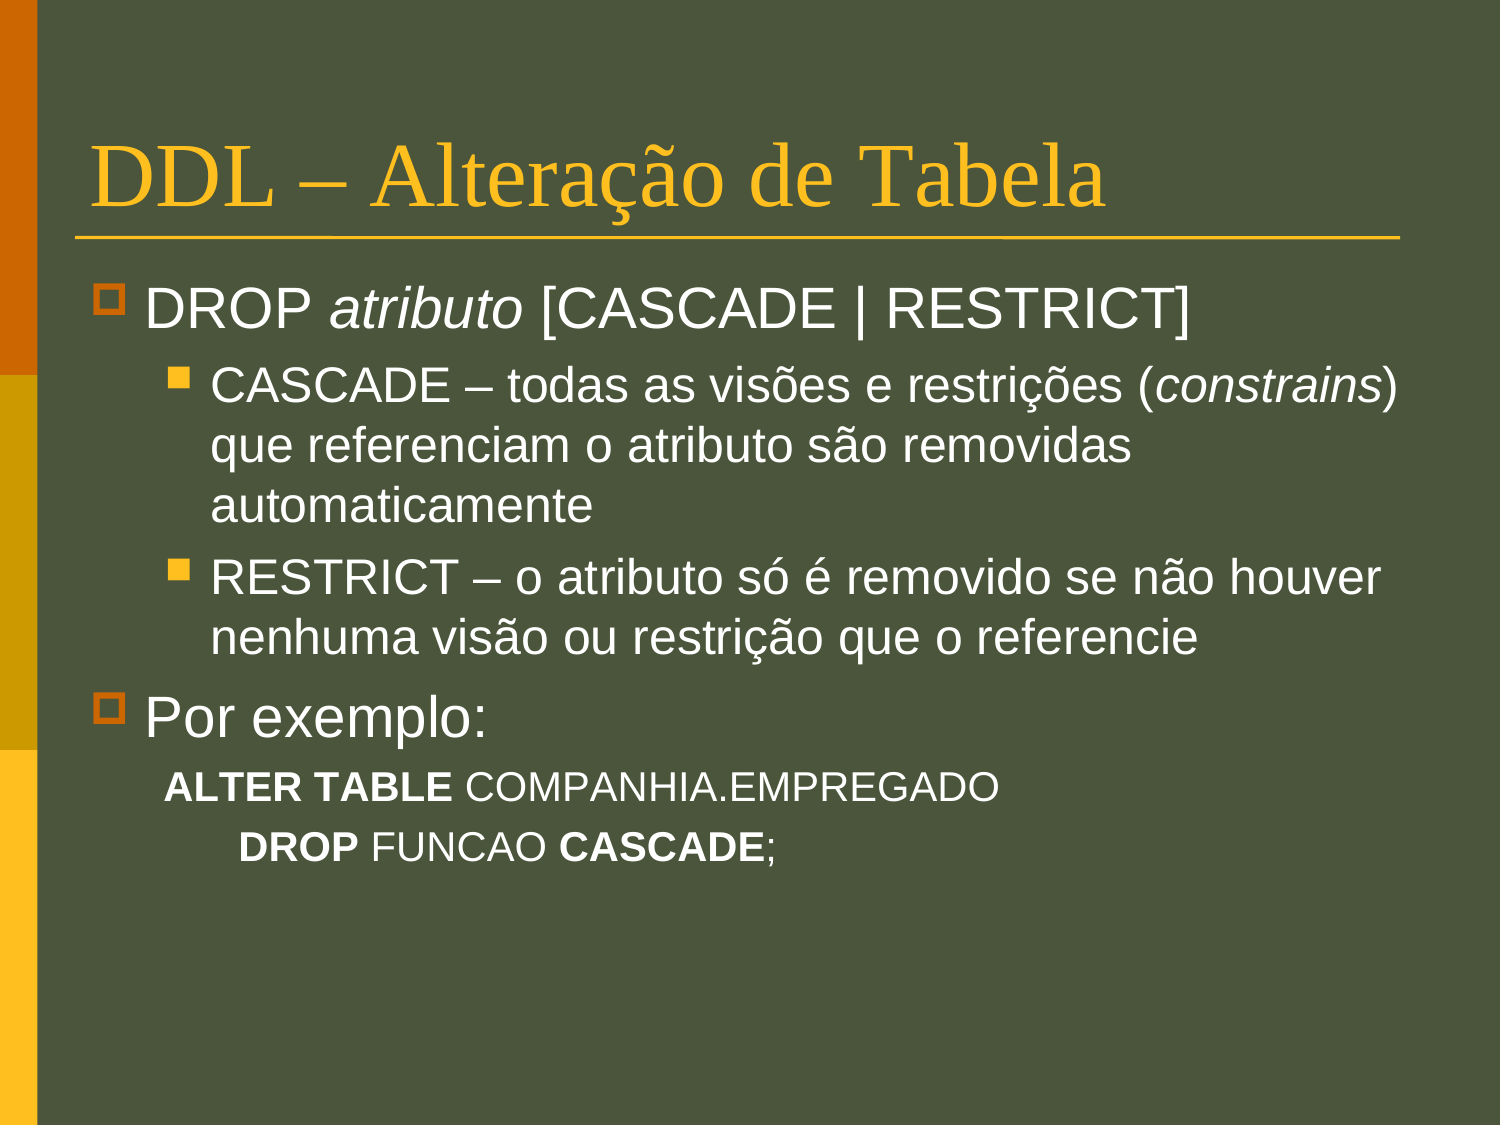

# DDL – Alteração de Tabela
DROP atributo [CASCADE | RESTRICT]
CASCADE – todas as visões e restrições (constrains) que referenciam o atributo são removidas automaticamente
RESTRICT – o atributo só é removido se não houver nenhuma visão ou restrição que o referencie
Por exemplo:
		ALTER TABLE COMPANHIA.EMPREGADO
			DROP FUNCAO CASCADE;